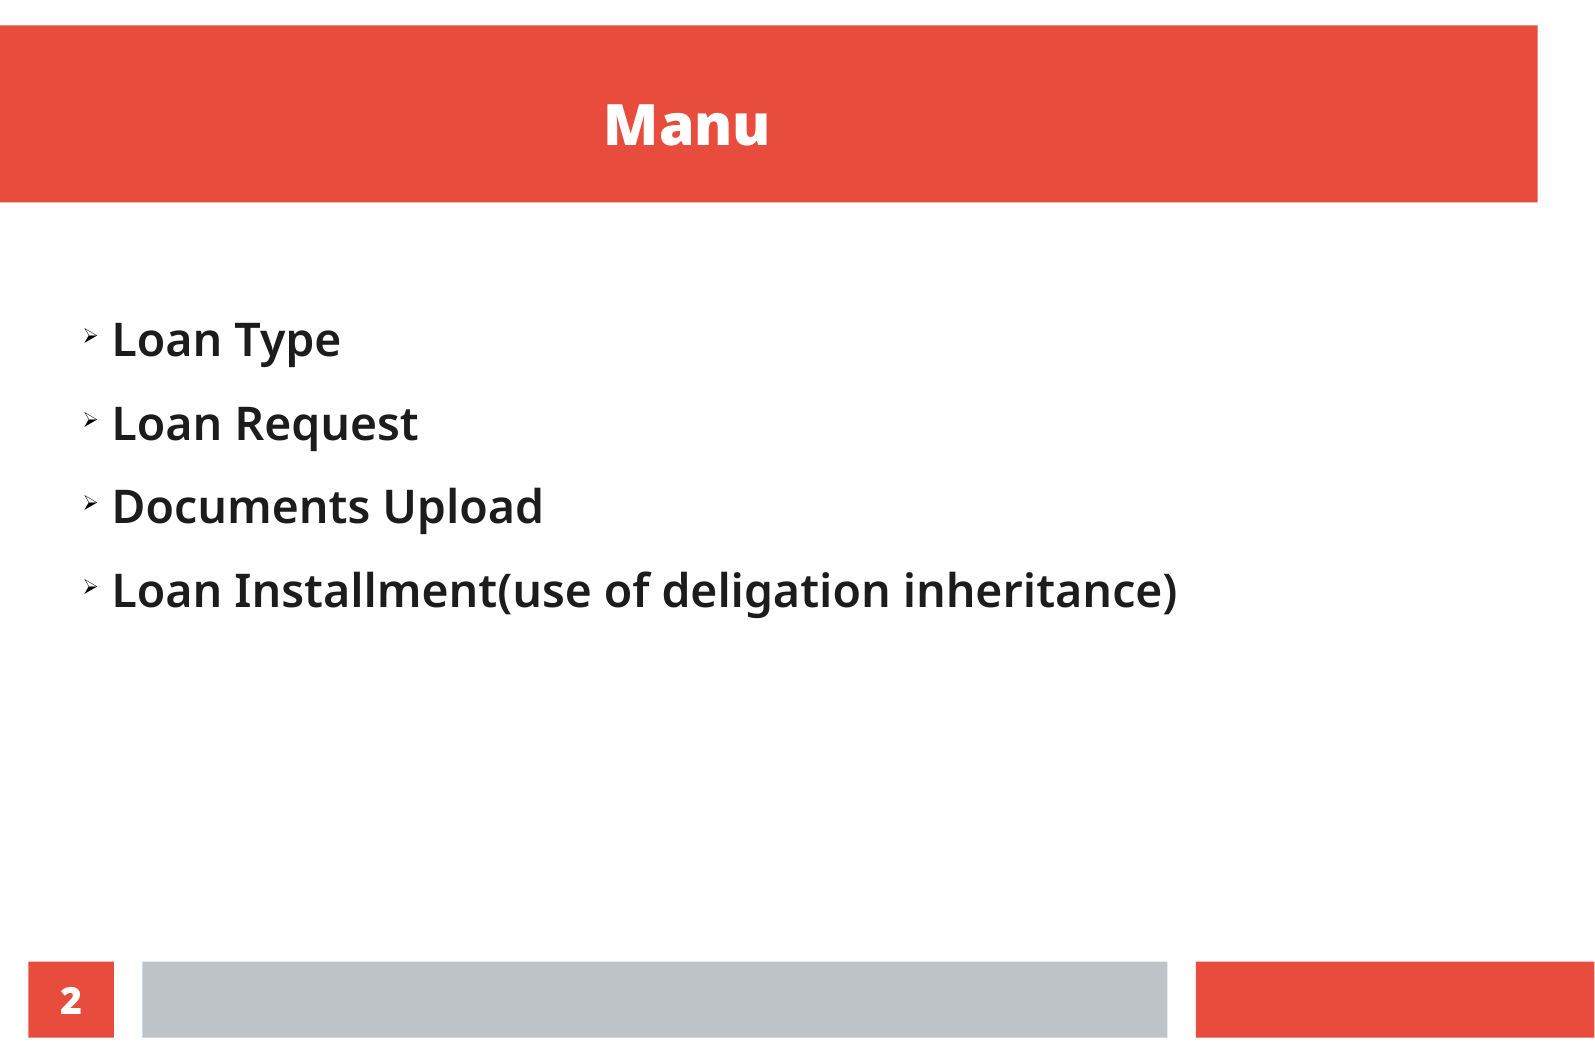

# Manu
 Loan Type
 Loan Request
 Documents Upload
 Loan Installment(use of deligation inheritance)
2